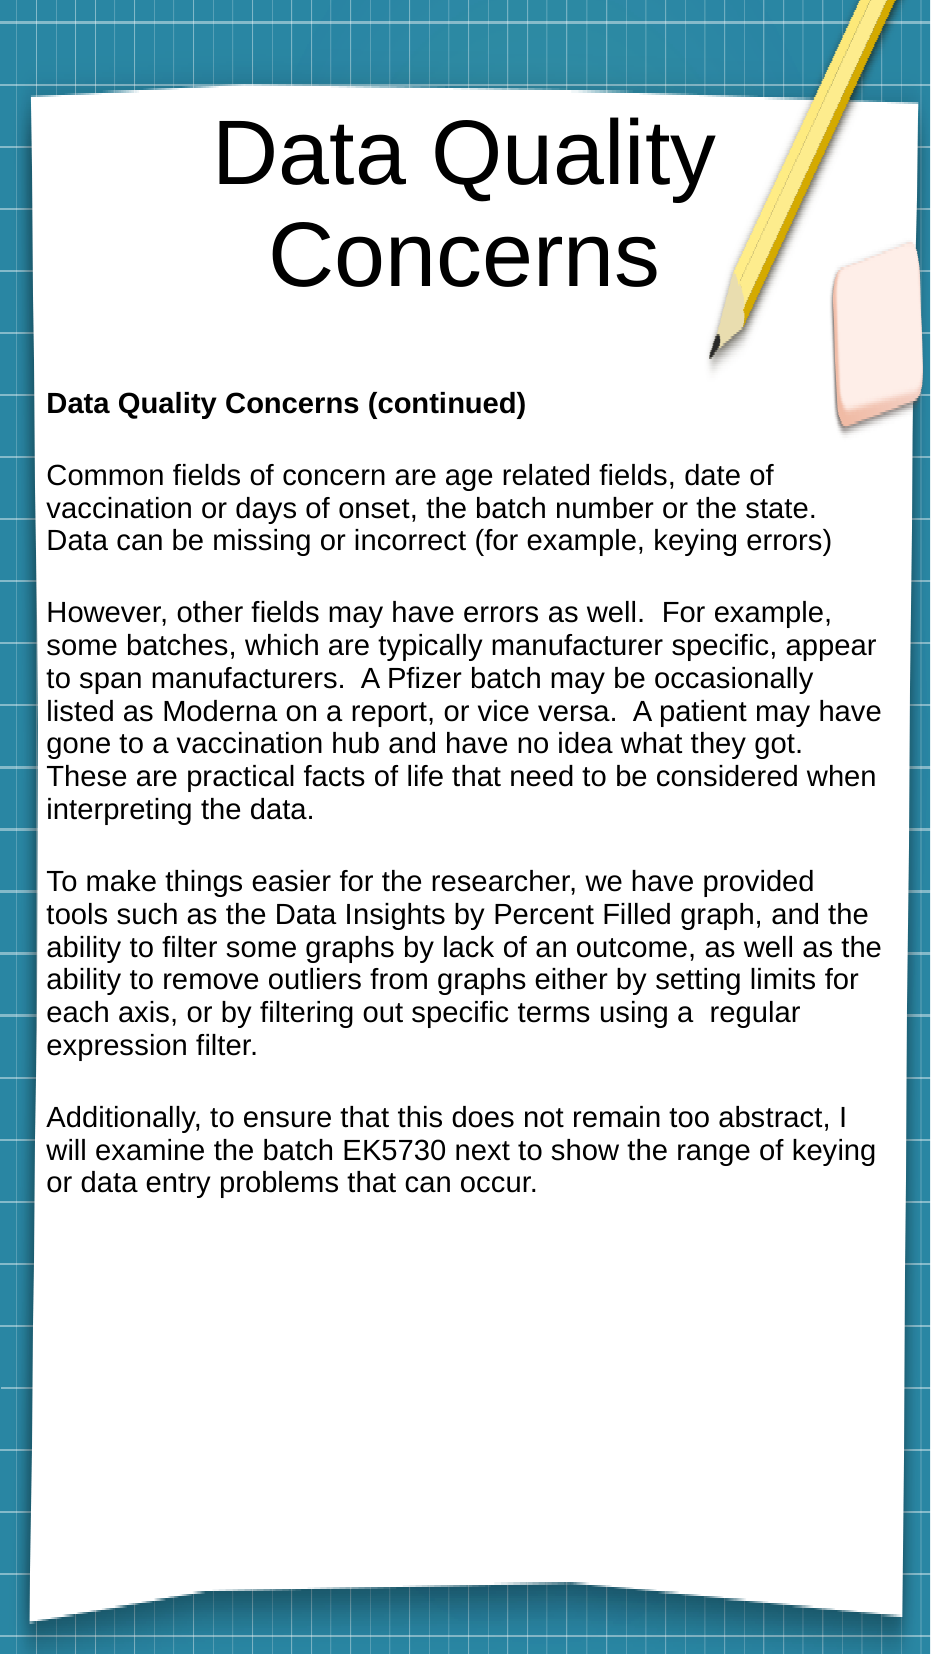

# Data Quality Concerns
Data Quality Concerns (continued)
Common fields of concern are age related fields, date of vaccination or days of onset, the batch number or the state. Data can be missing or incorrect (for example, keying errors)
However, other fields may have errors as well. For example, some batches, which are typically manufacturer specific, appear to span manufacturers. A Pfizer batch may be occasionally listed as Moderna on a report, or vice versa. A patient may have gone to a vaccination hub and have no idea what they got. These are practical facts of life that need to be considered when interpreting the data.
To make things easier for the researcher, we have provided tools such as the Data Insights by Percent Filled graph, and the ability to filter some graphs by lack of an outcome, as well as the ability to remove outliers from graphs either by setting limits for each axis, or by filtering out specific terms using a regular expression filter.
Additionally, to ensure that this does not remain too abstract, I will examine the batch EK5730 next to show the range of keying or data entry problems that can occur.